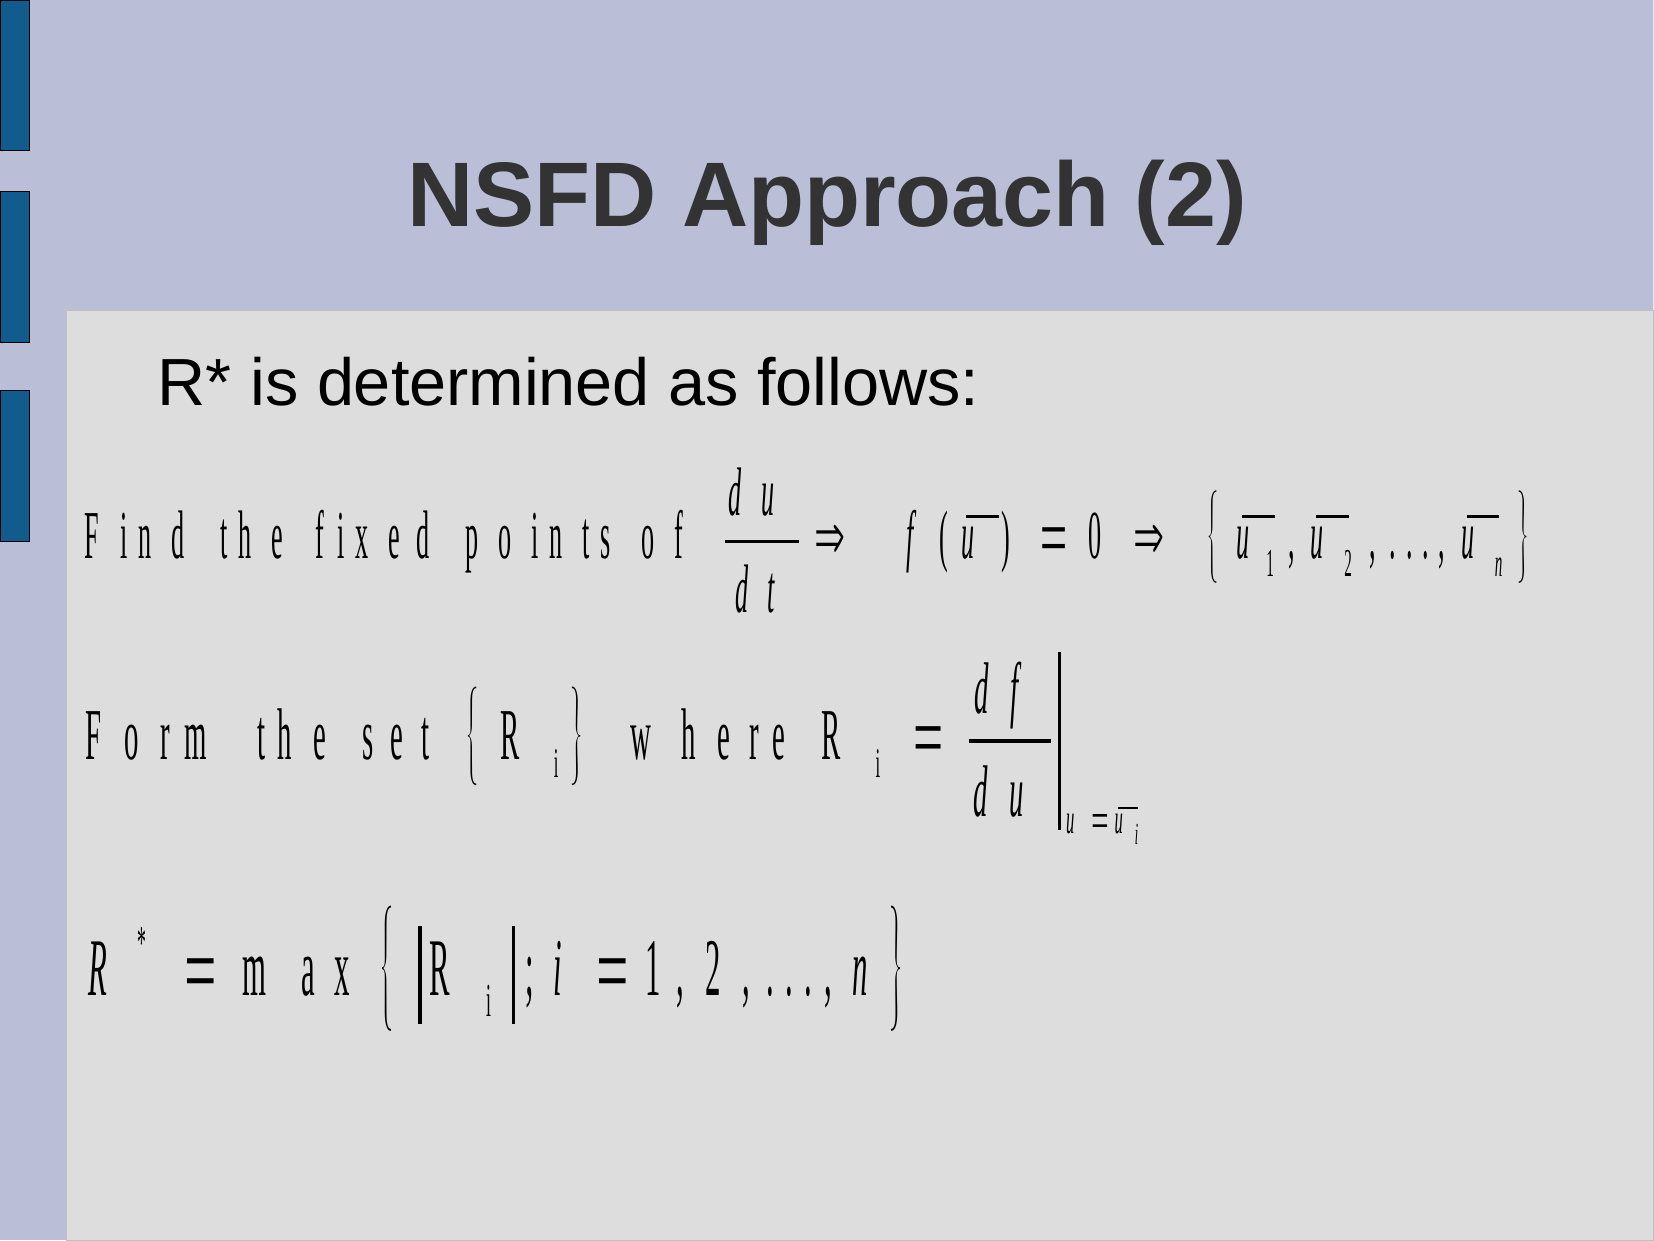

# NSFD Approach (2)
 R* is determined as follows: